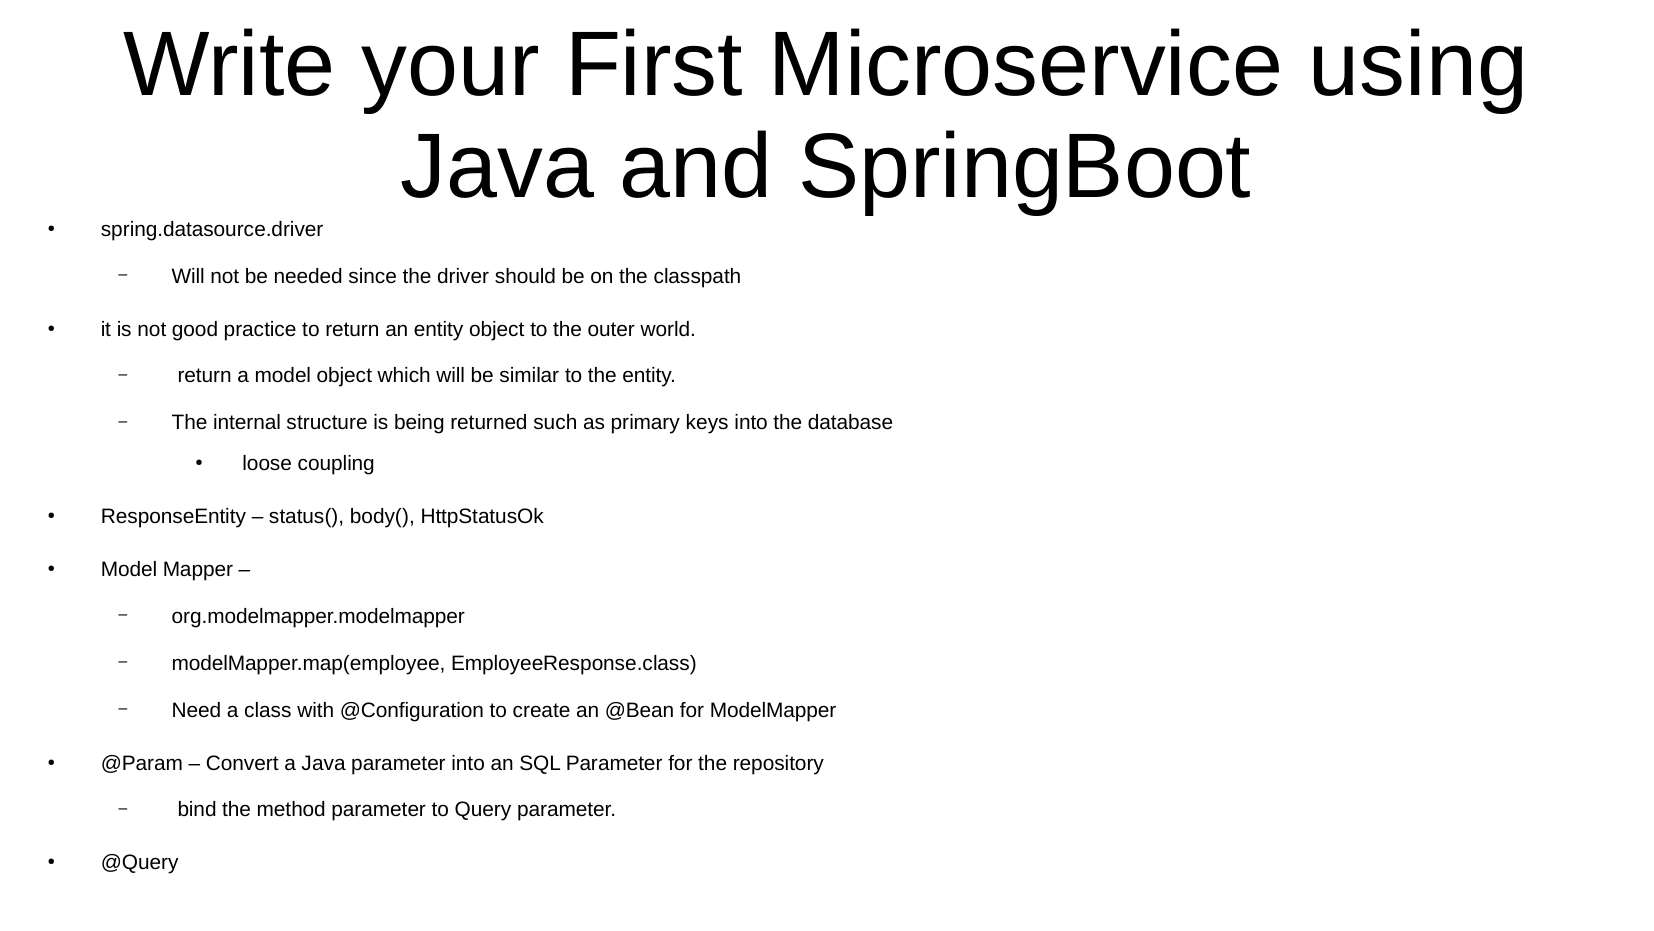

# Write your First Microservice using Java and SpringBoot
spring.datasource.driver
Will not be needed since the driver should be on the classpath
it is not good practice to return an entity object to the outer world.
 return a model object which will be similar to the entity.
The internal structure is being returned such as primary keys into the database
loose coupling
ResponseEntity – status(), body(), HttpStatusOk
Model Mapper –
org.modelmapper.modelmapper
modelMapper.map(employee, EmployeeResponse.class)
Need a class with @Configuration to create an @Bean for ModelMapper
@Param – Convert a Java parameter into an SQL Parameter for the repository
 bind the method parameter to Query parameter.
@Query